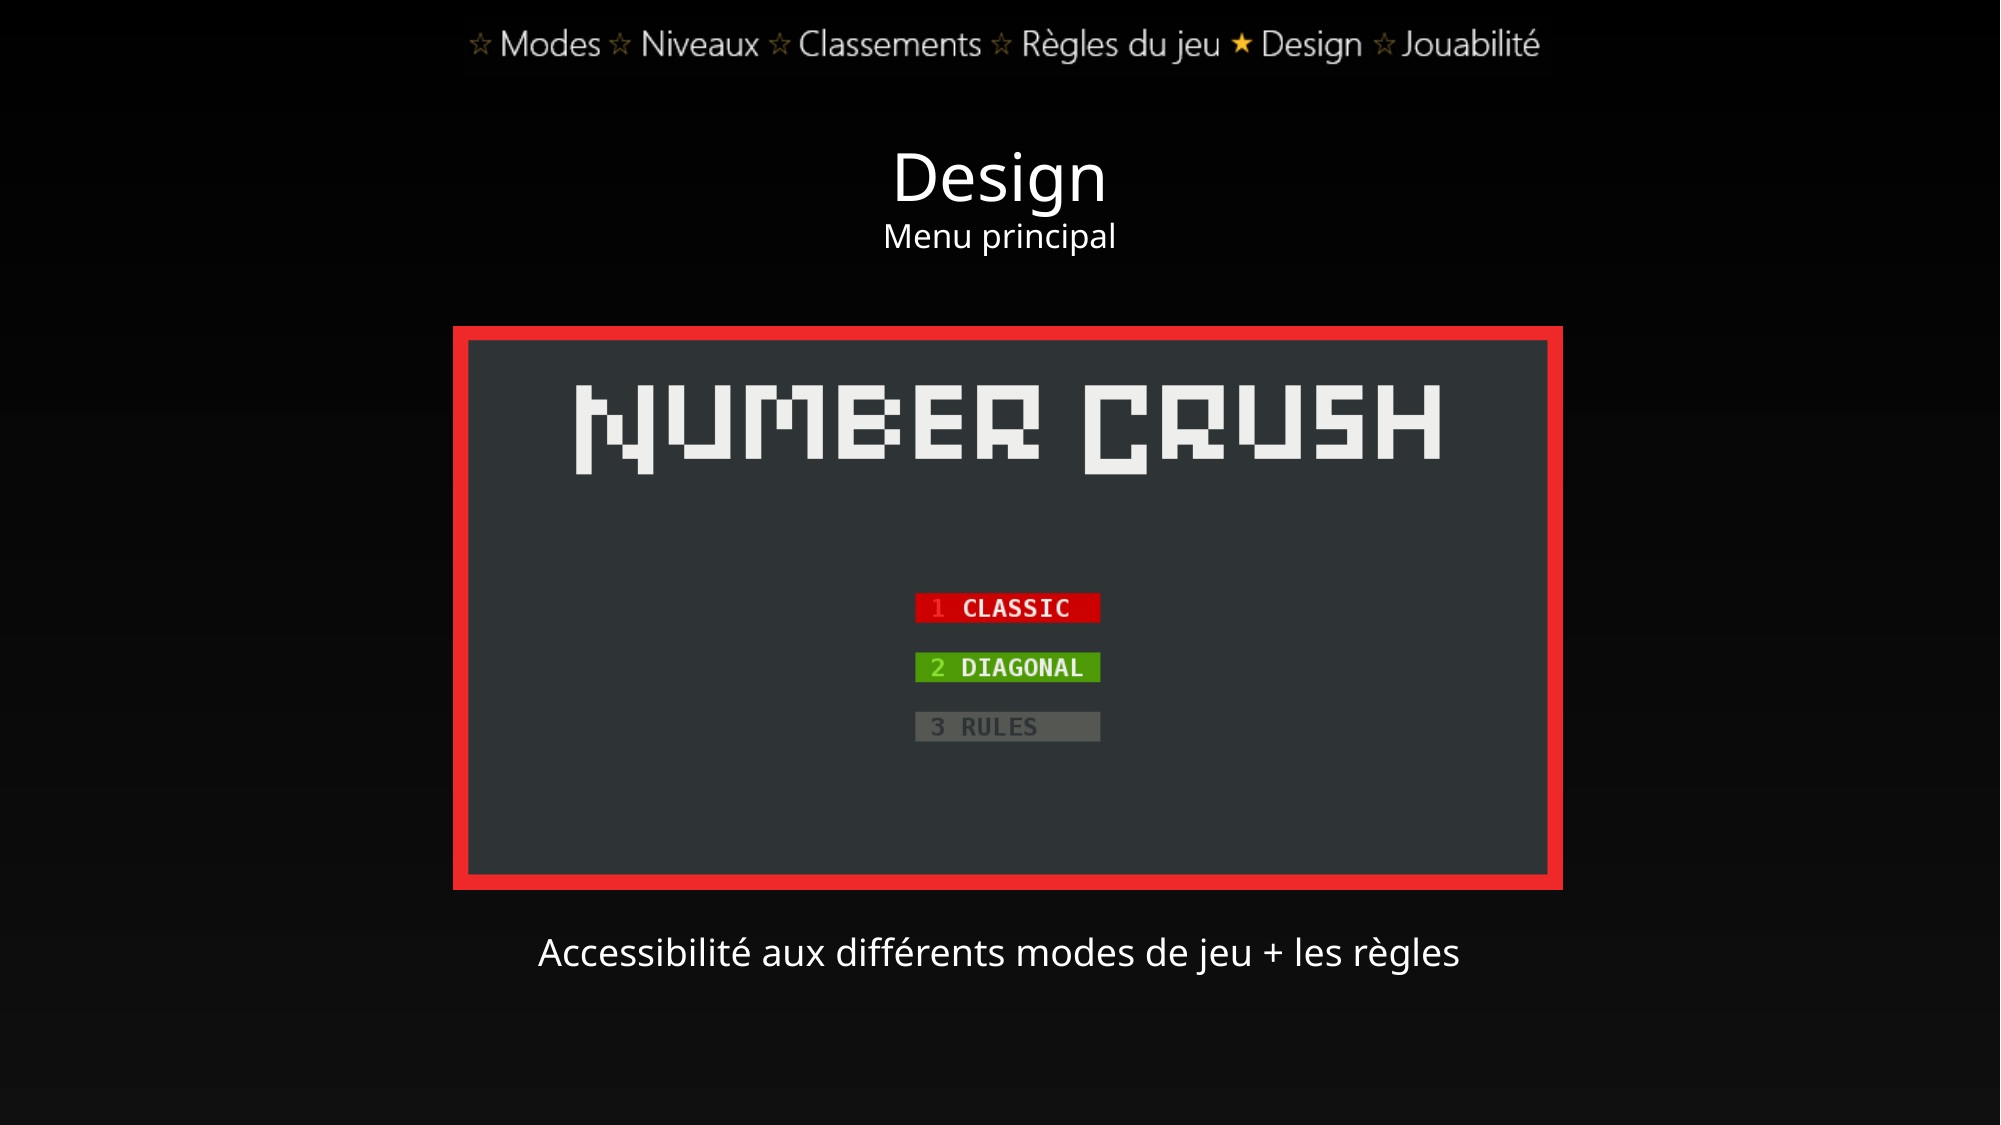

Design
Menu principal
Accessibilité aux différents modes de jeu + les règles